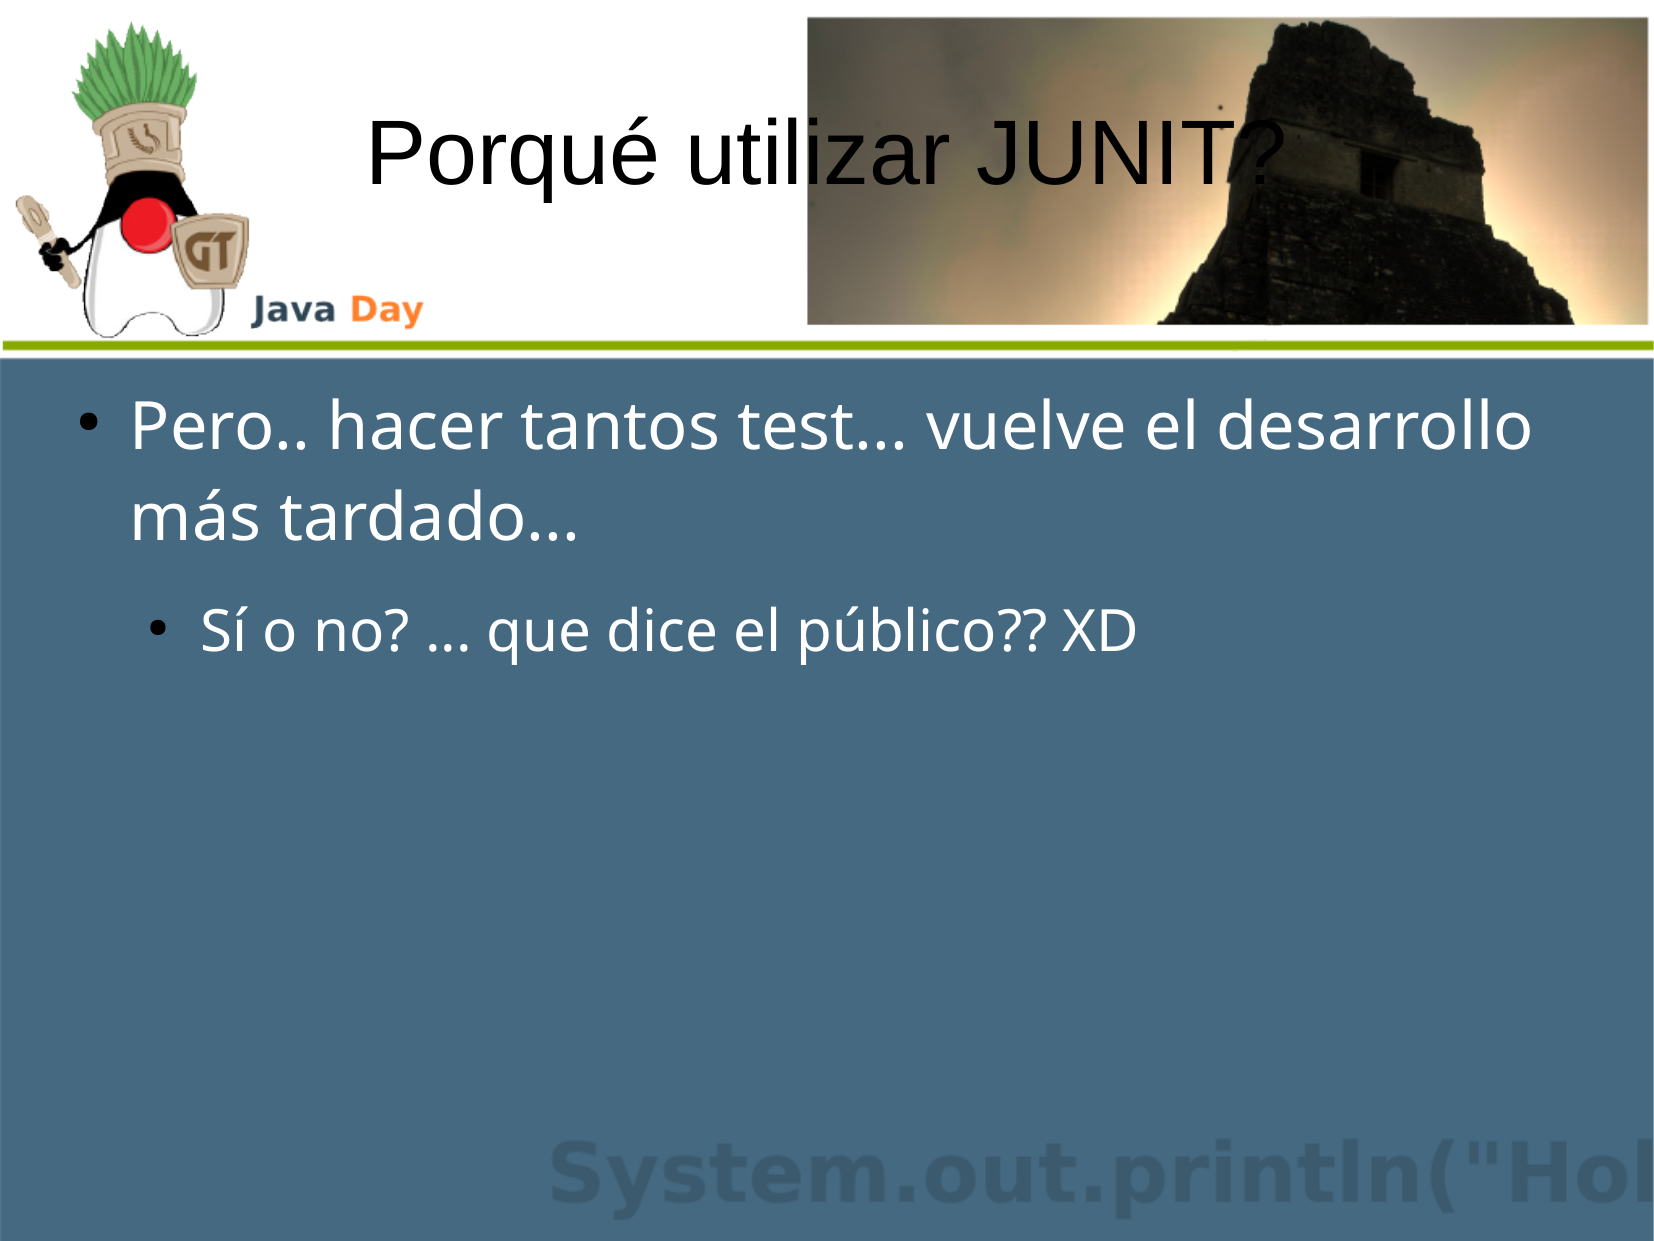

# Porqué utilizar JUNIT?
Pero.. hacer tantos test... vuelve el desarrollo más tardado...
Sí o no? ... que dice el público?? XD